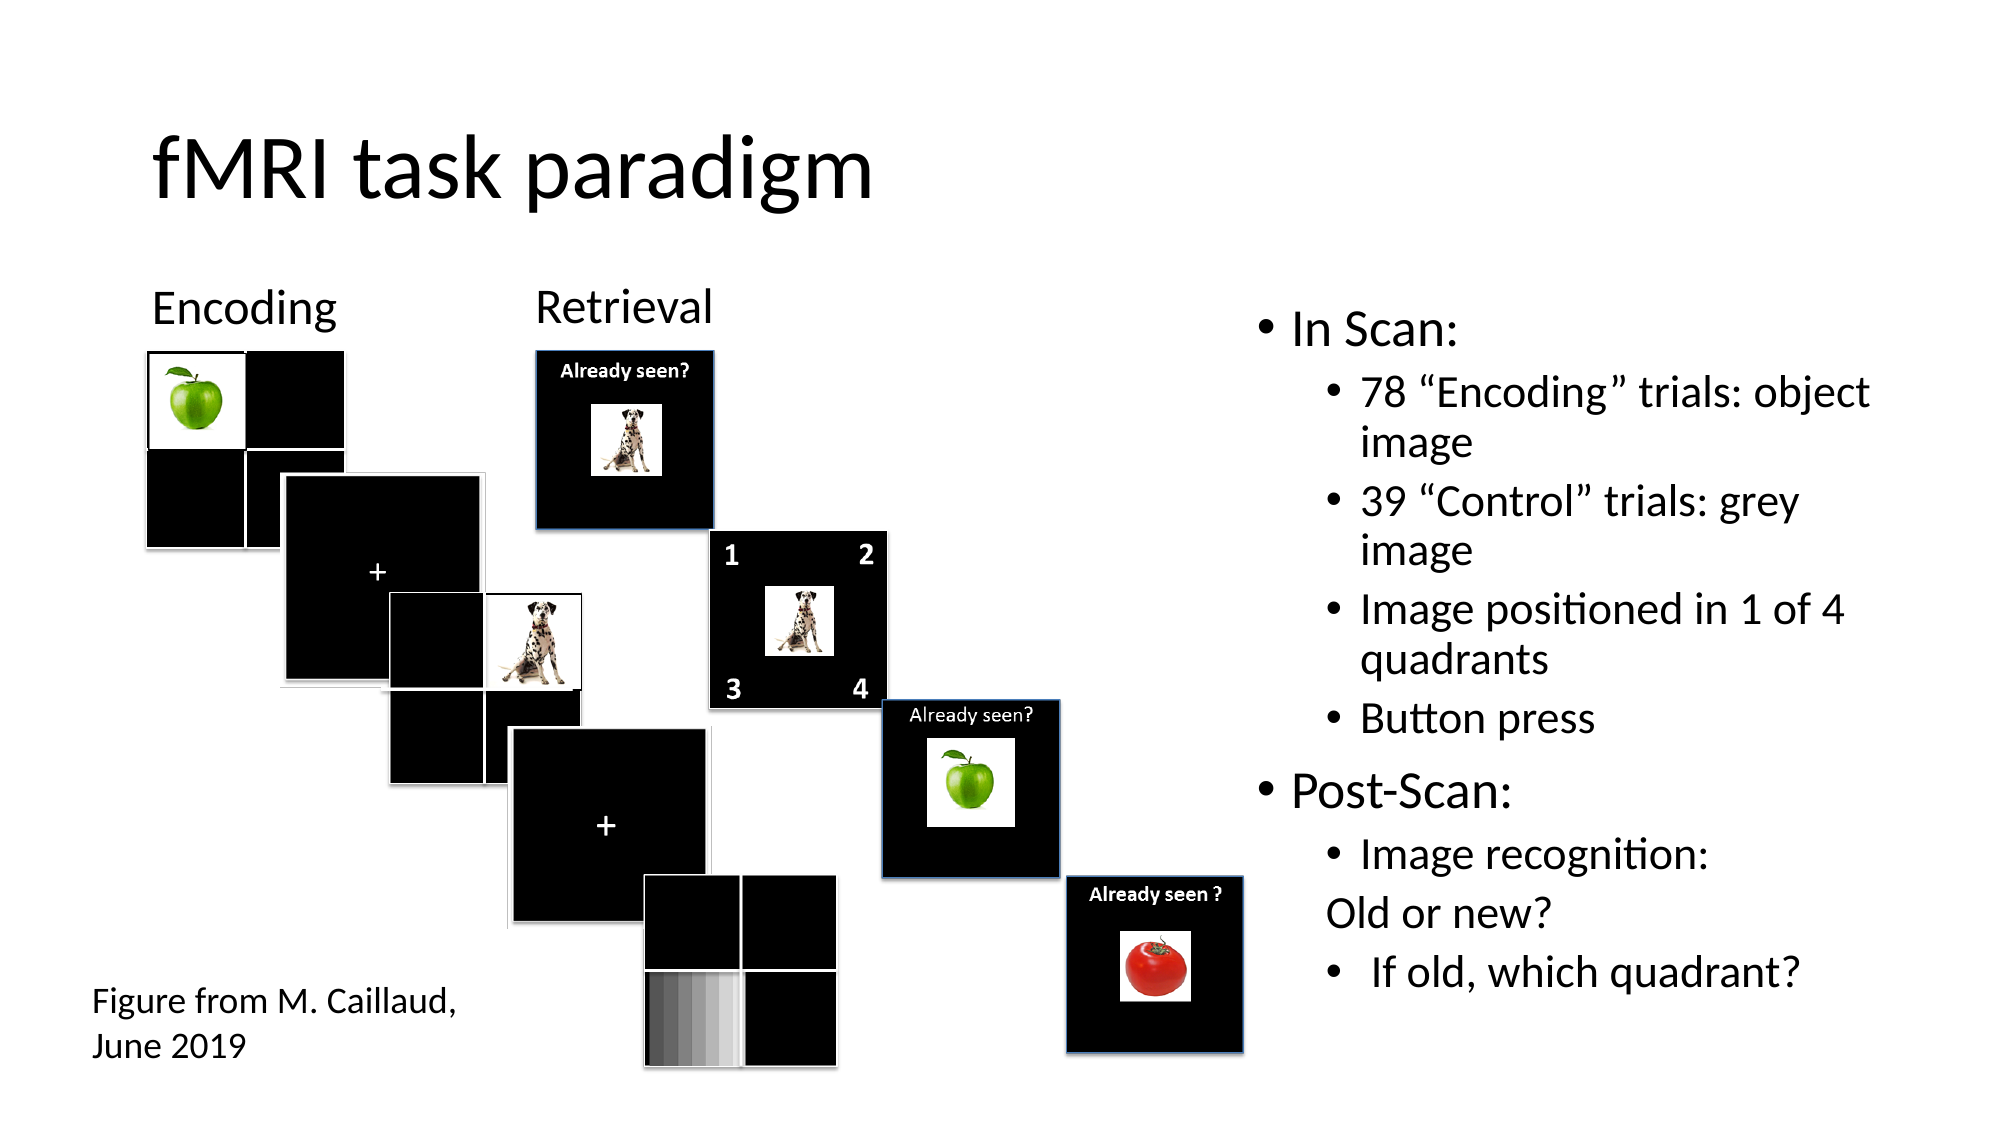

# fMRI task paradigm
Encoding
Retrieval
In Scan:
78 “Encoding” trials: object image
39 “Control” trials: grey image
Image positioned in 1 of 4 quadrants
Button press
Post-Scan:
Image recognition:
	Old or new?
 If old, which quadrant?
Figure from M. Caillaud, June 2019